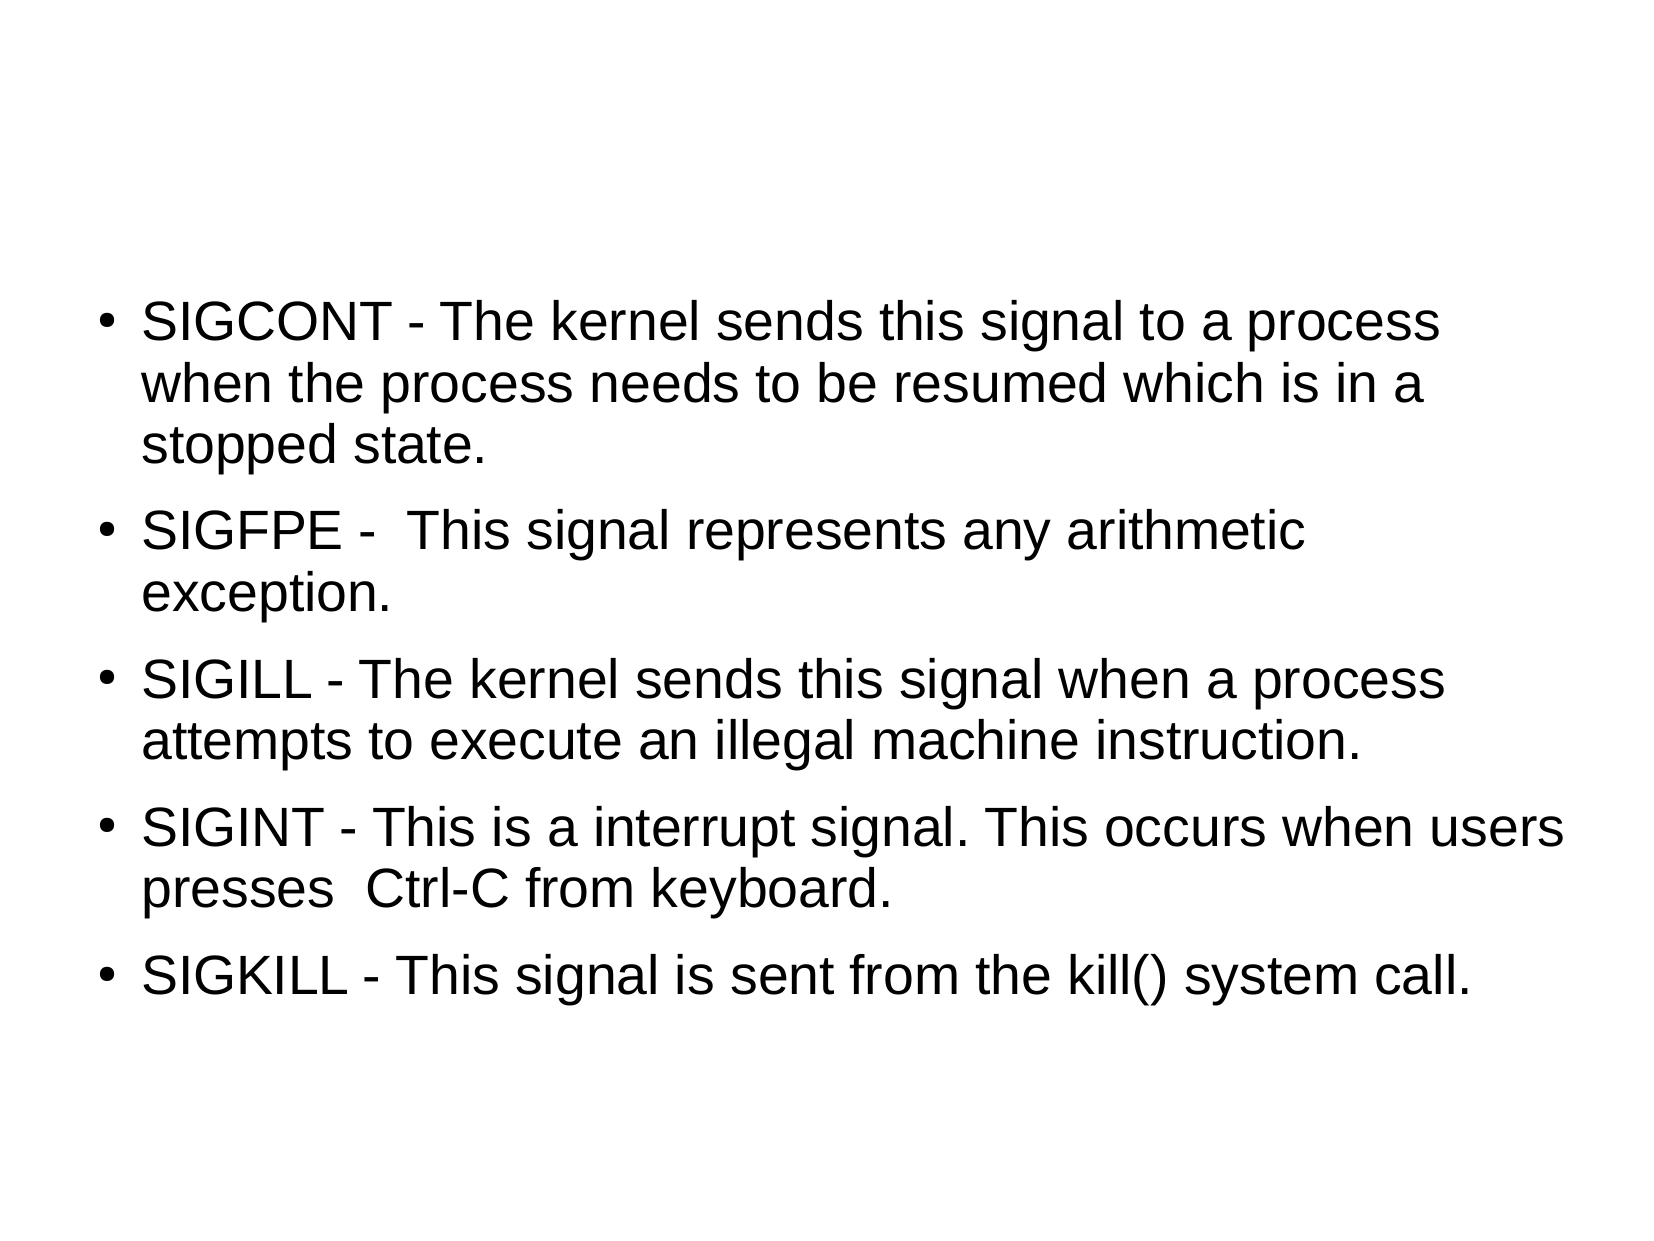

#
SIGCONT - The kernel sends this signal to a process when the process needs to be resumed which is in a stopped state.
SIGFPE - This signal represents any arithmetic exception.
SIGILL - The kernel sends this signal when a process attempts to execute an illegal machine instruction.
SIGINT - This is a interrupt signal. This occurs when users presses Ctrl-C from keyboard.
SIGKILL - This signal is sent from the kill() system call.